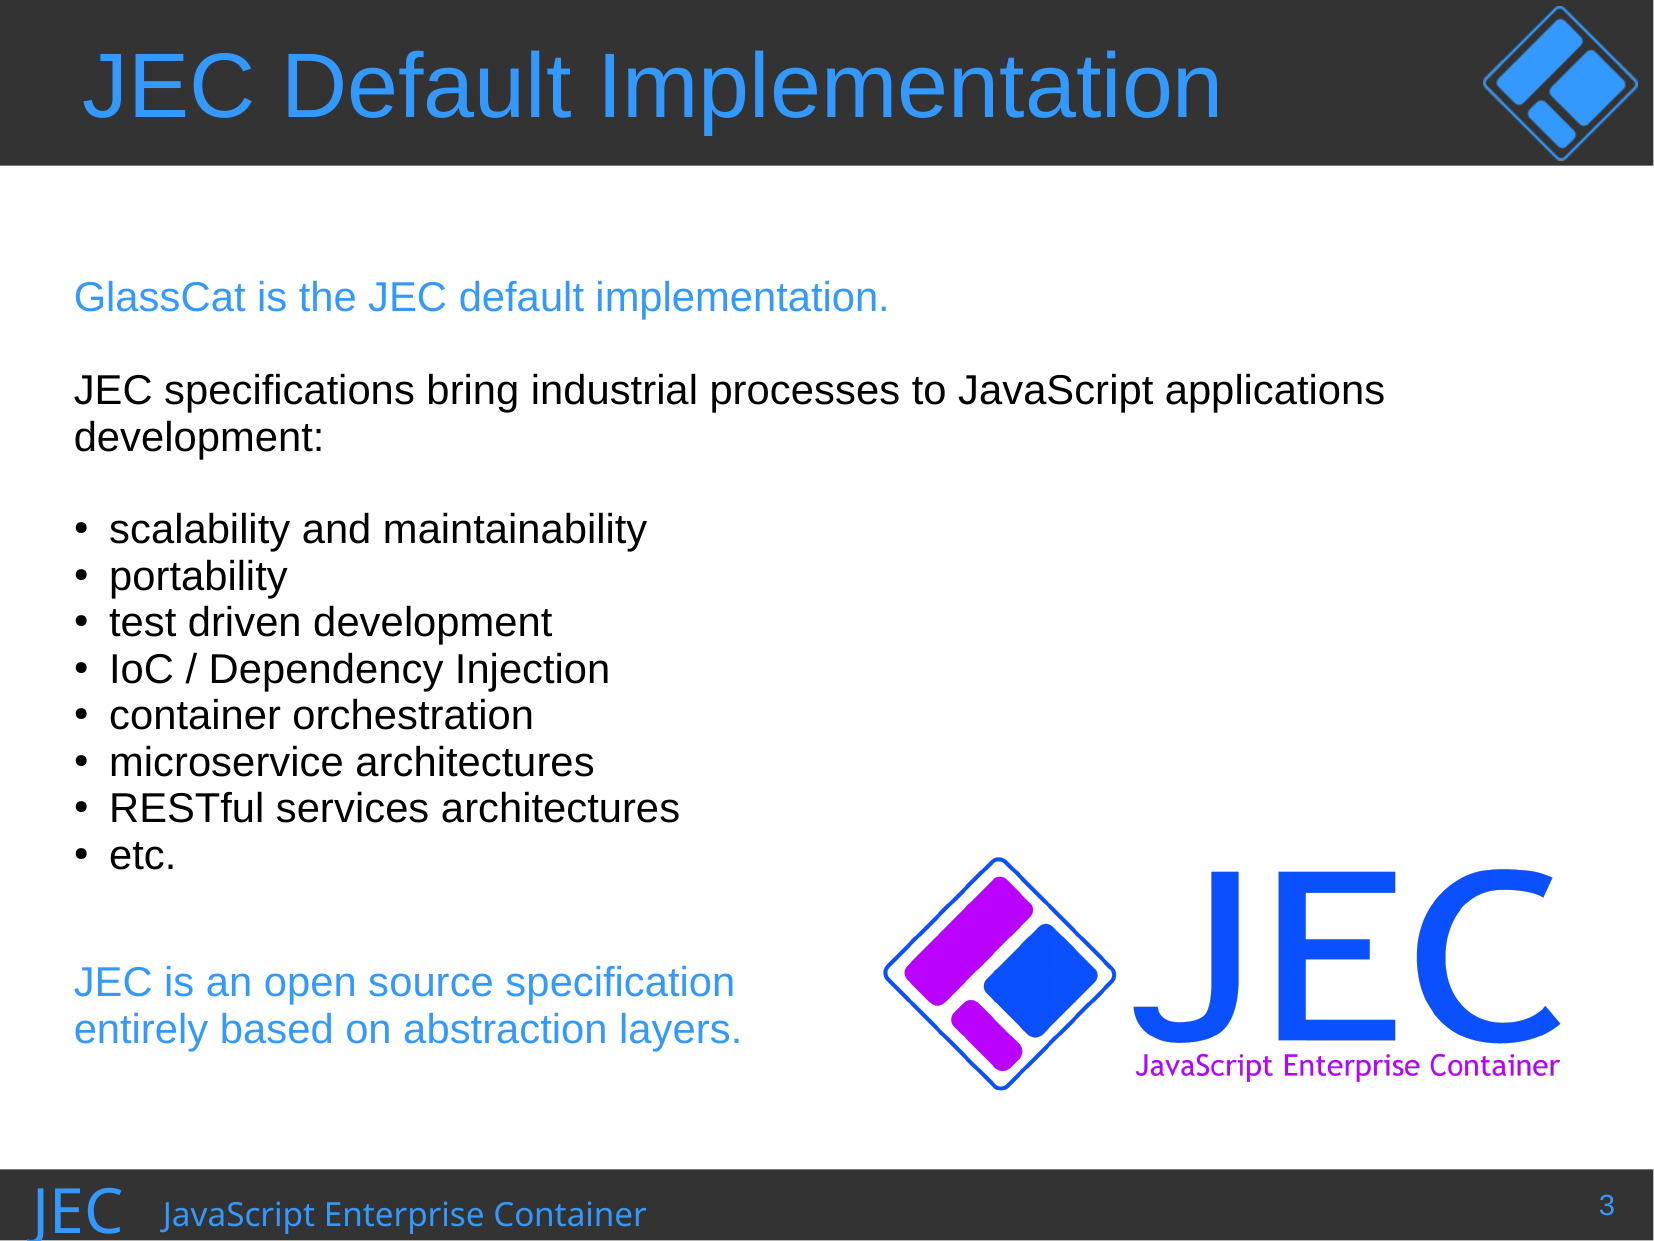

# JEC Default Implementation
GlassCat is the JEC default implementation.
JEC specifications bring industrial processes to JavaScript applications development:
scalability and maintainability
portability
test driven development
IoC / Dependency Injection
container orchestration
microservice architectures
RESTful services architectures
etc.
JEC is an open source specification entirely based on abstraction layers.
JEC
3
JavaScript Enterprise Container